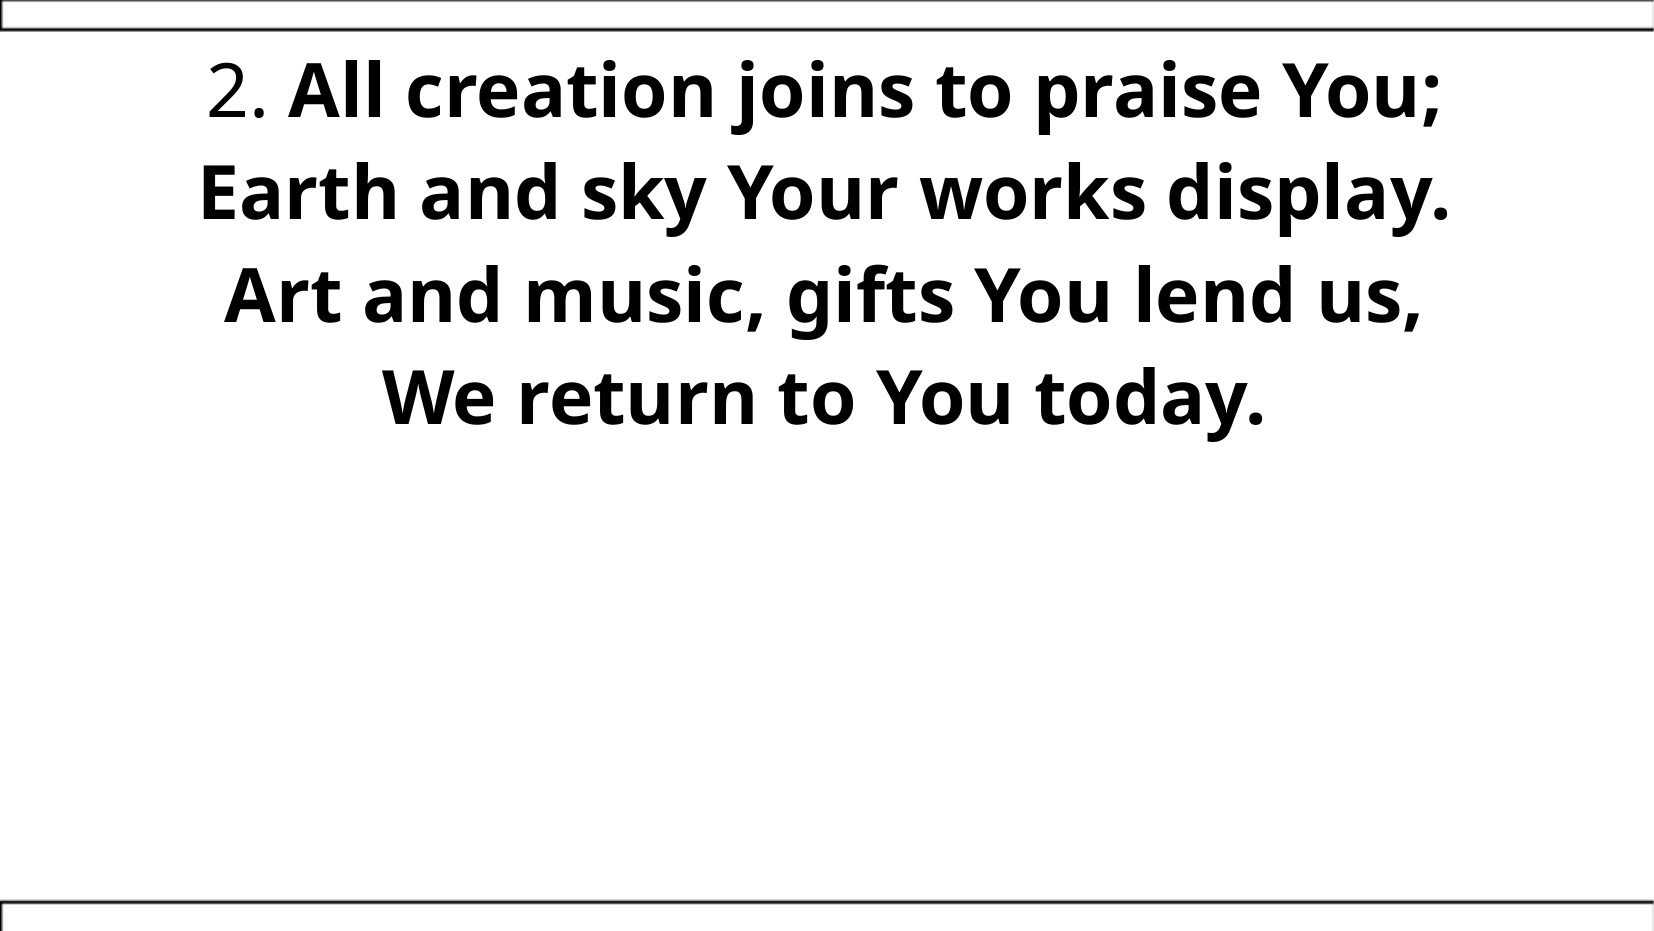

2. All creation joins to praise You;
Earth and sky Your works display.
Art and music, gifts You lend us,
We return to You today.